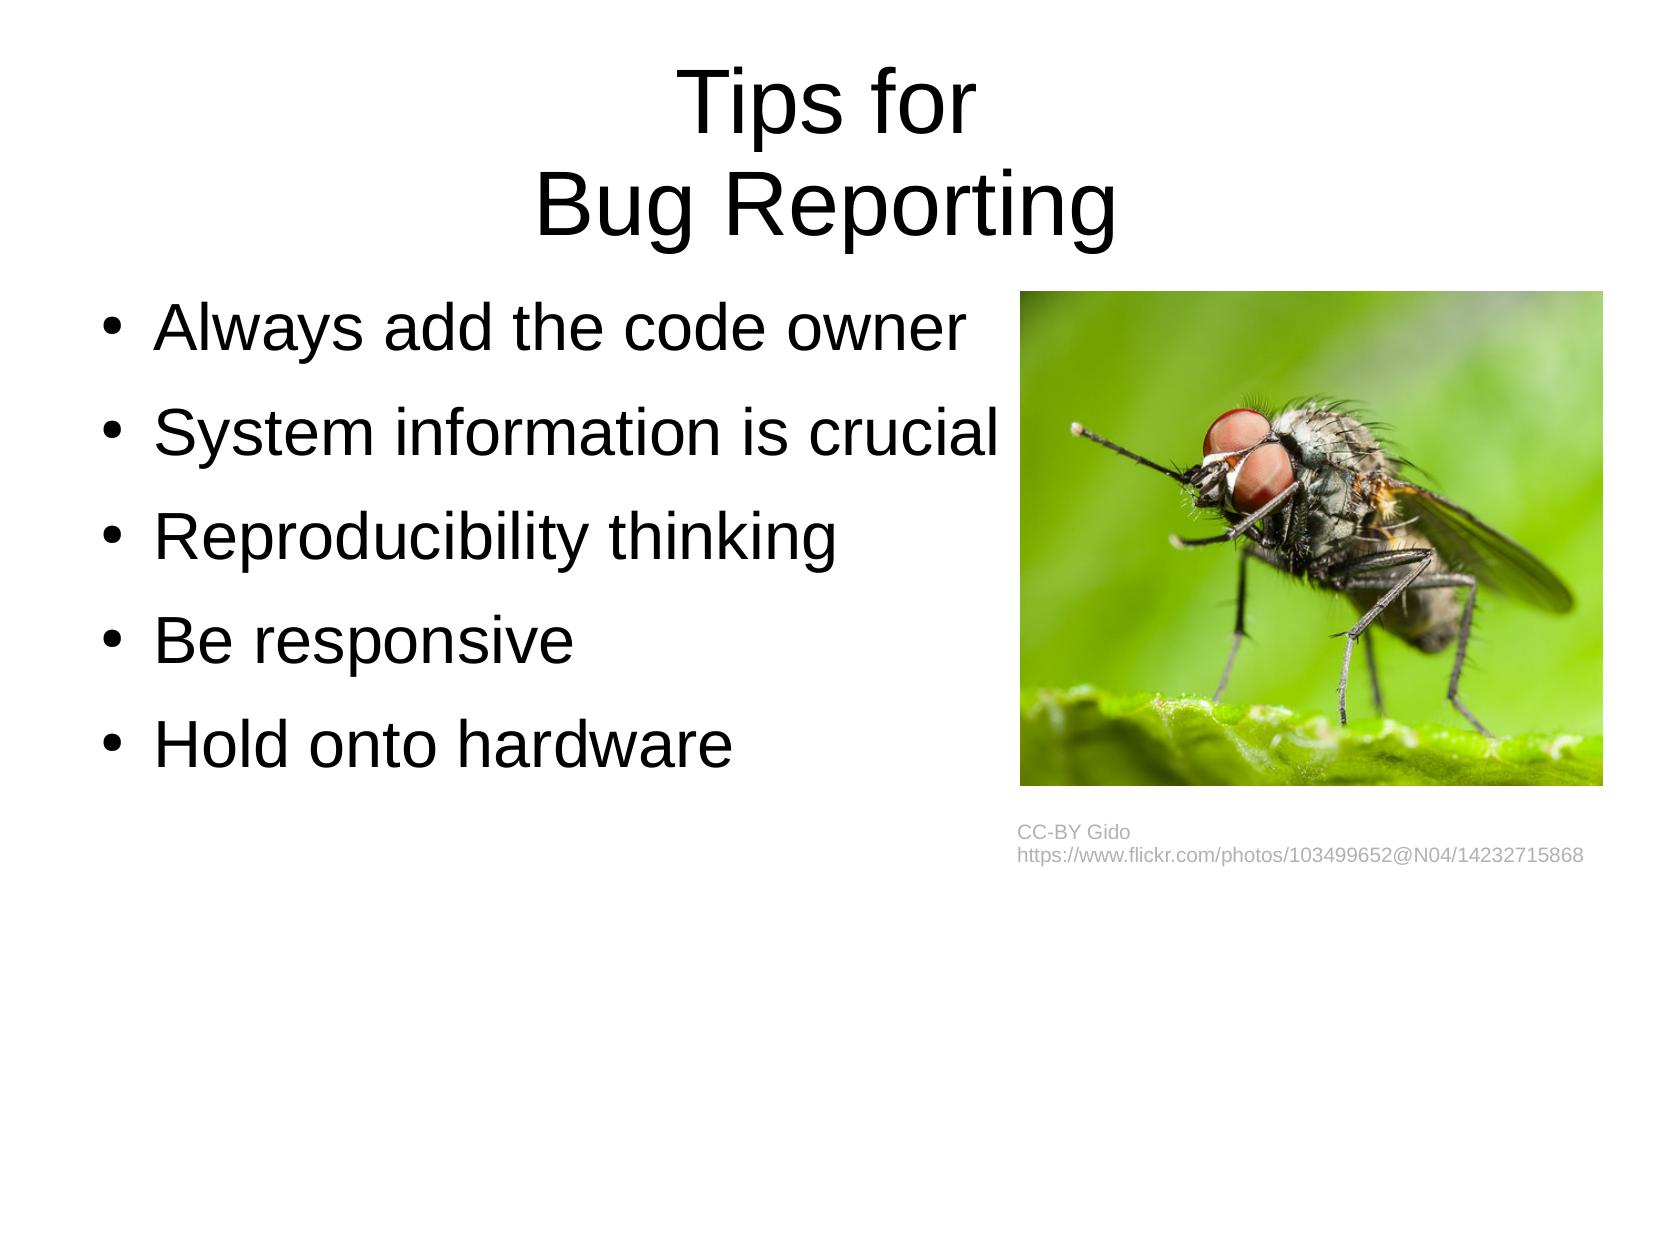

# Tips for Bug Reporting
Always add the code owner
System information is crucial
Reproducibility thinking
Be responsive
Hold onto hardware
CC-BY Gido
https://www.flickr.com/photos/103499652@N04/14232715868